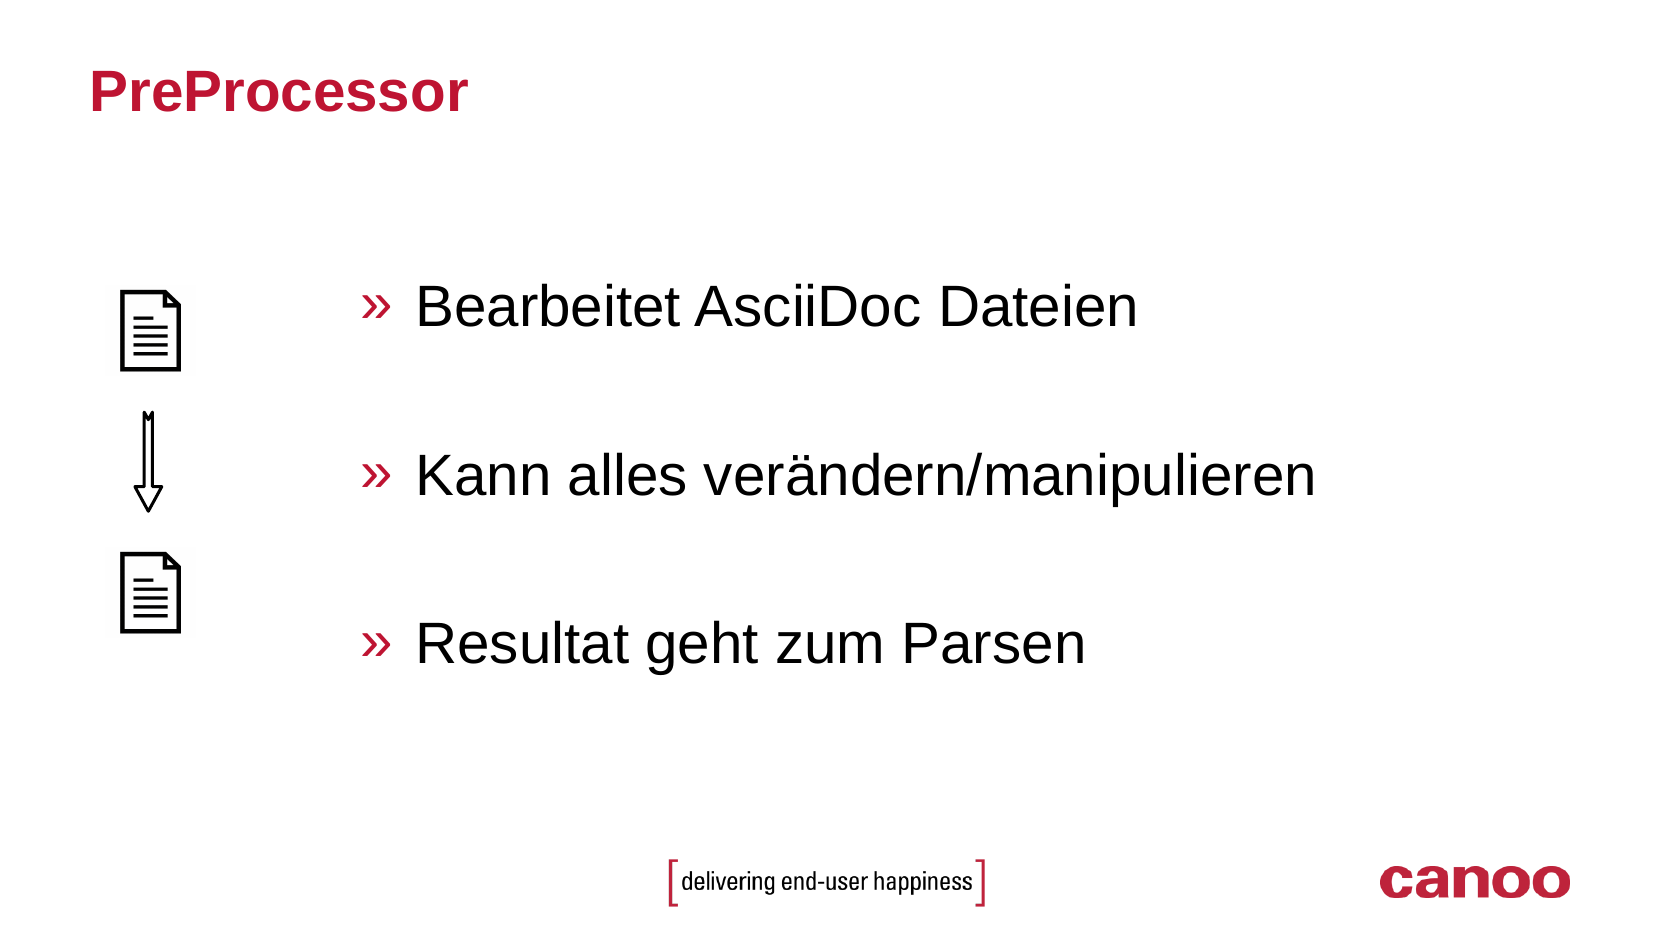

# PreProcessor
Bearbeitet AsciiDoc Dateien
Kann alles verändern/manipulieren
Resultat geht zum Parsen